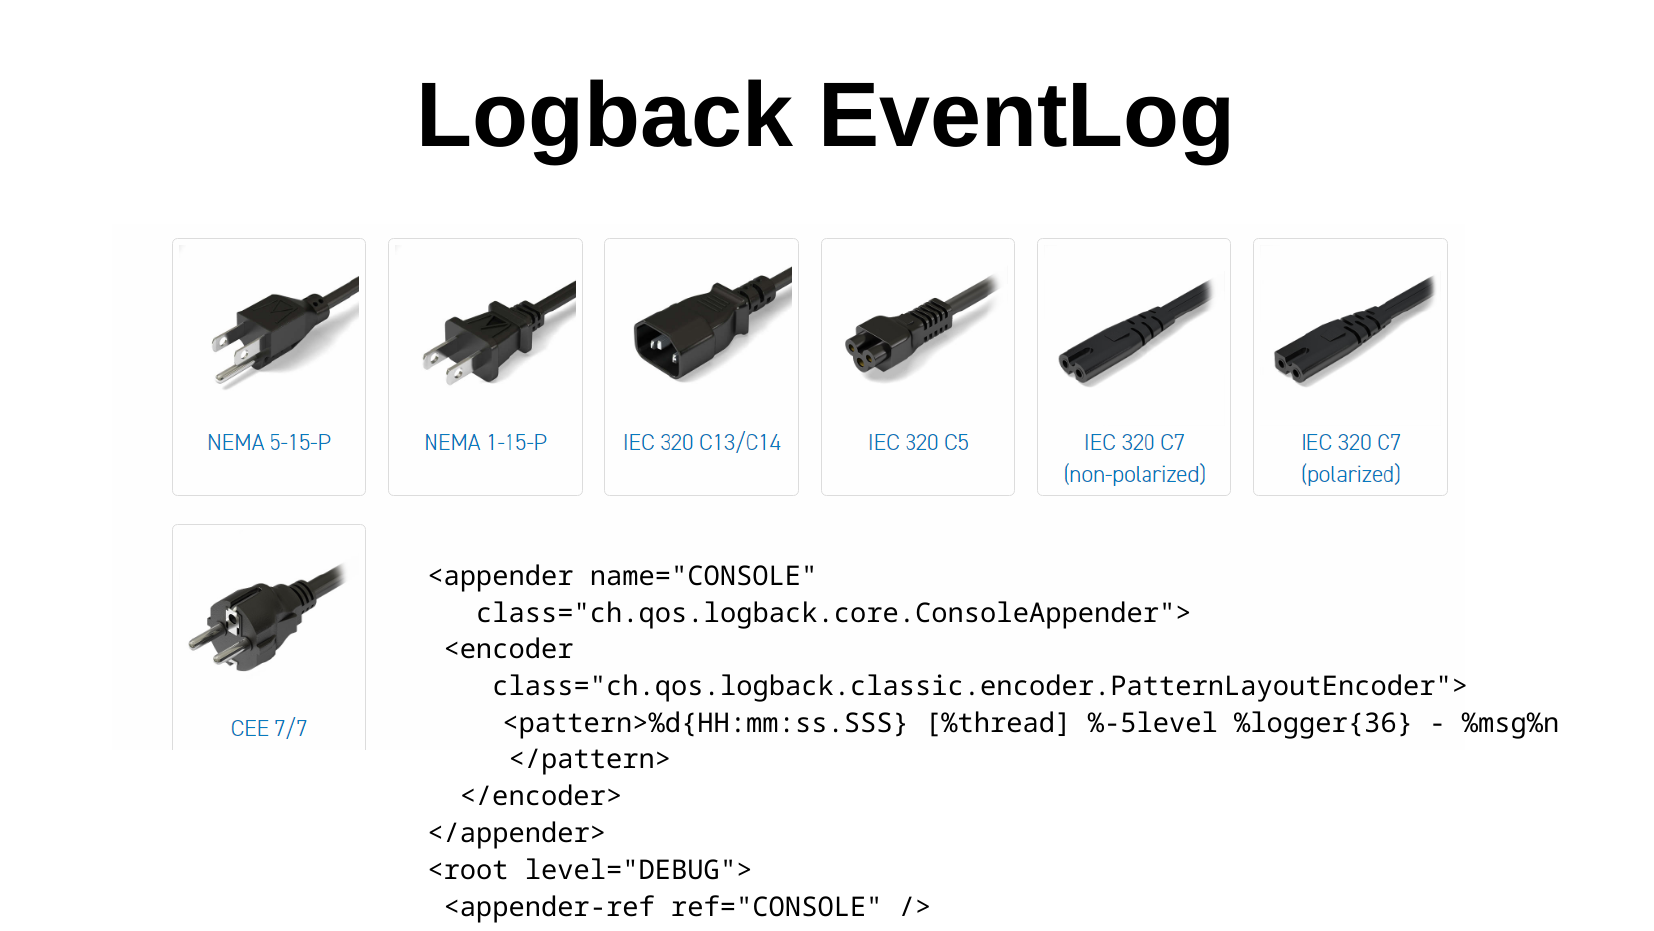

# Logback EventLog
<appender name="CONSOLE"
 class="ch.qos.logback.core.ConsoleAppender">
 <encoder
 class="ch.qos.logback.classic.encoder.PatternLayoutEncoder">
	<pattern>%d{HH:mm:ss.SSS} [%thread] %-5level %logger{36} - %msg%n
 </pattern>
 </encoder>
</appender>
<root level="DEBUG">
 <appender-ref ref="CONSOLE" />
</root>